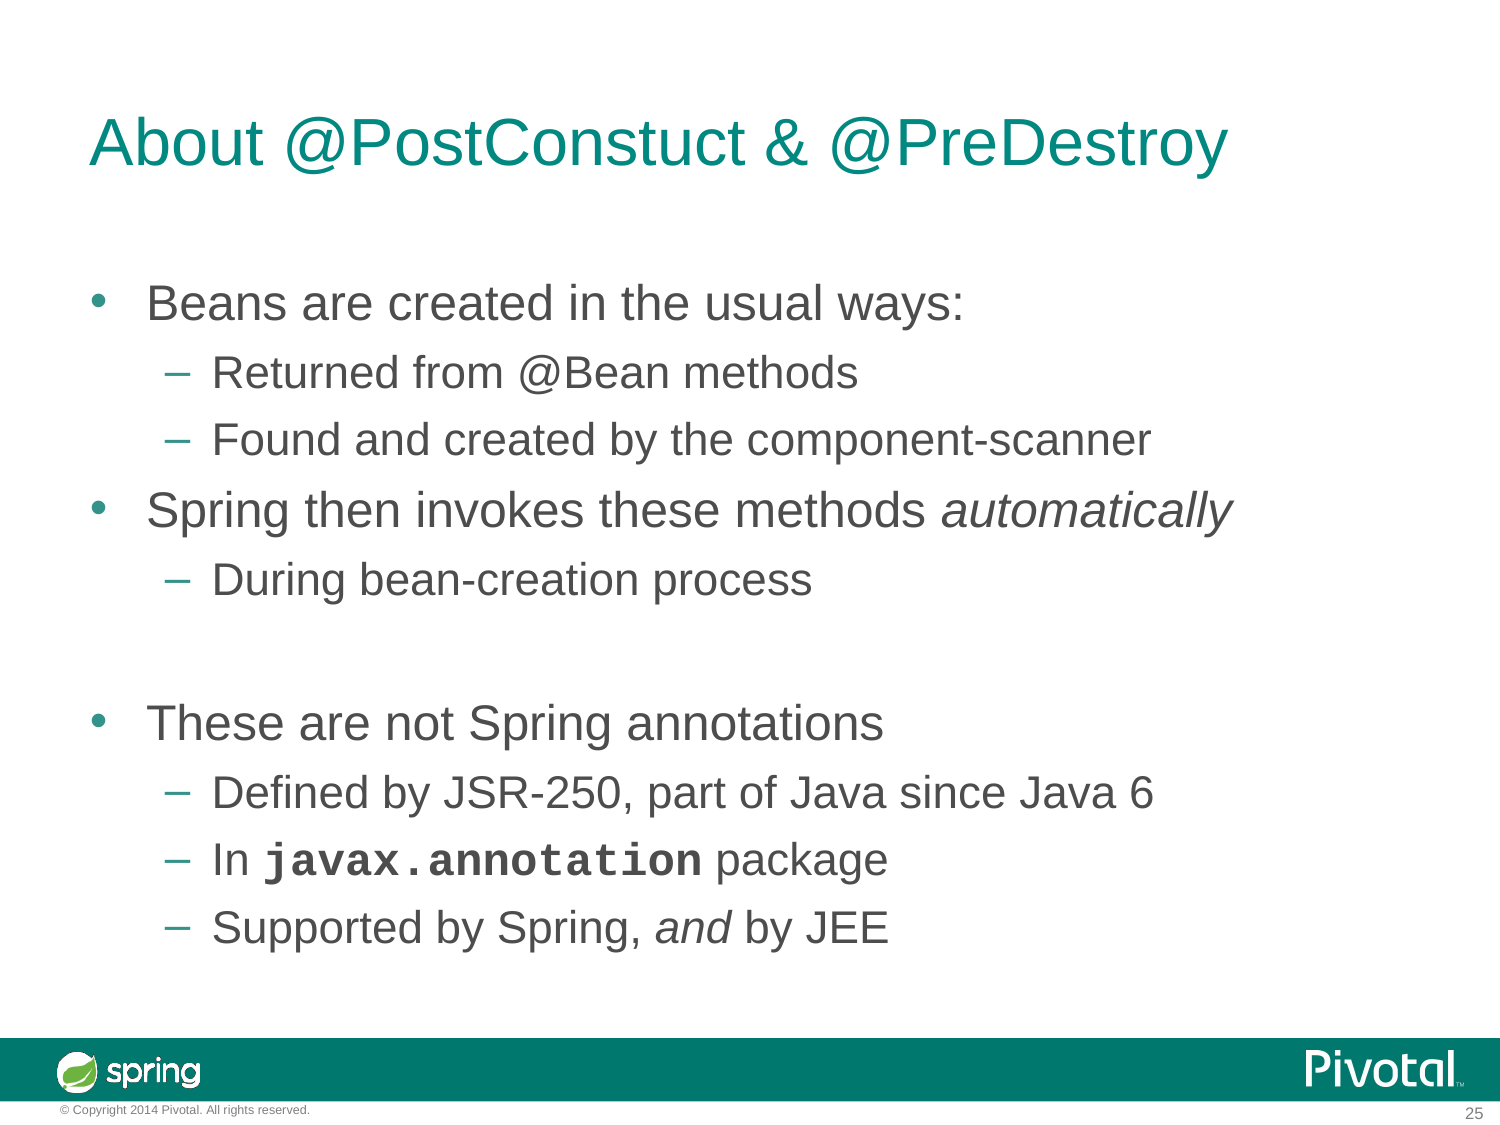

# About @PostConstuct & @PreDestroy
Beans are created in the usual ways:
Returned from @Bean methods
Found and created by the component-scanner
Spring then invokes these methods automatically
During bean-creation process
These are not Spring annotations
Defined by JSR-250, part of Java since Java 6
In javax.annotation package
Supported by Spring, and by JEE